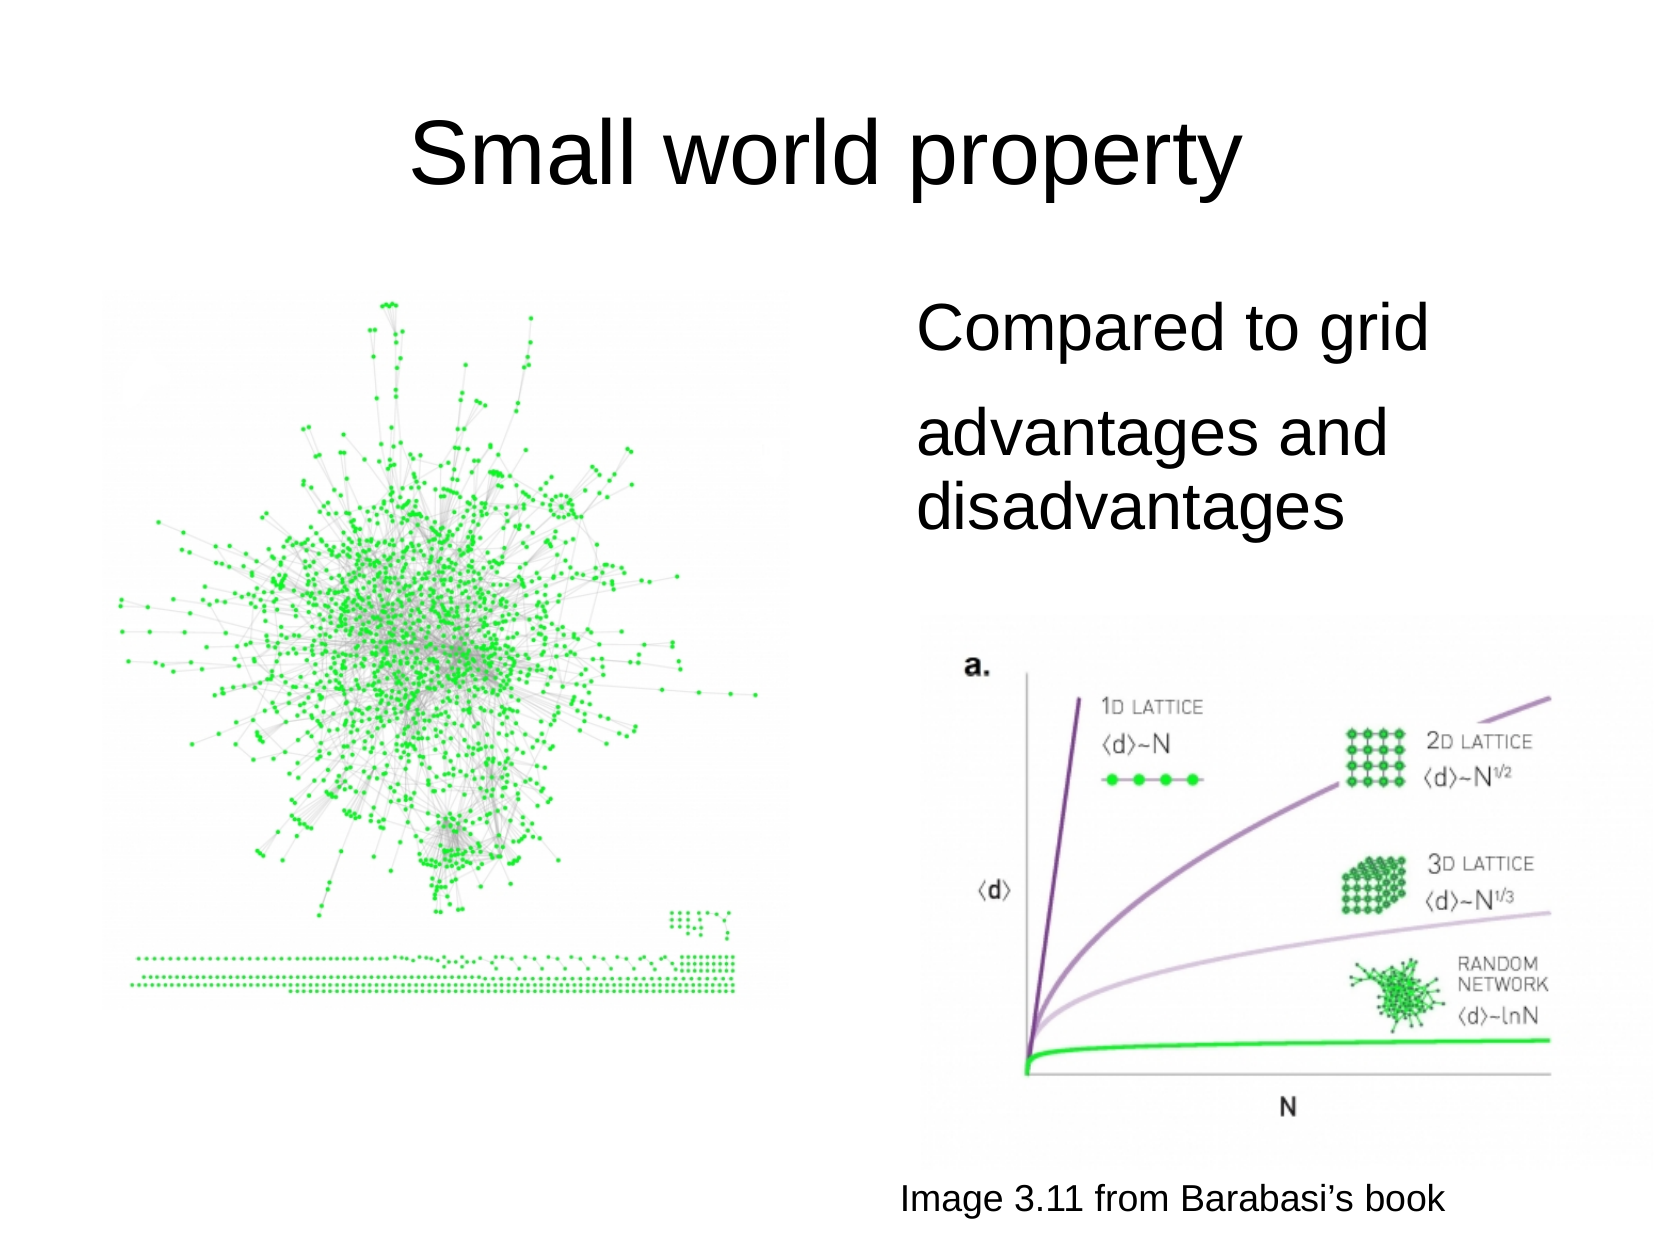

# Small world property
Compared to grid
advantages and disadvantages
Image 3.11 from Barabasi’s book